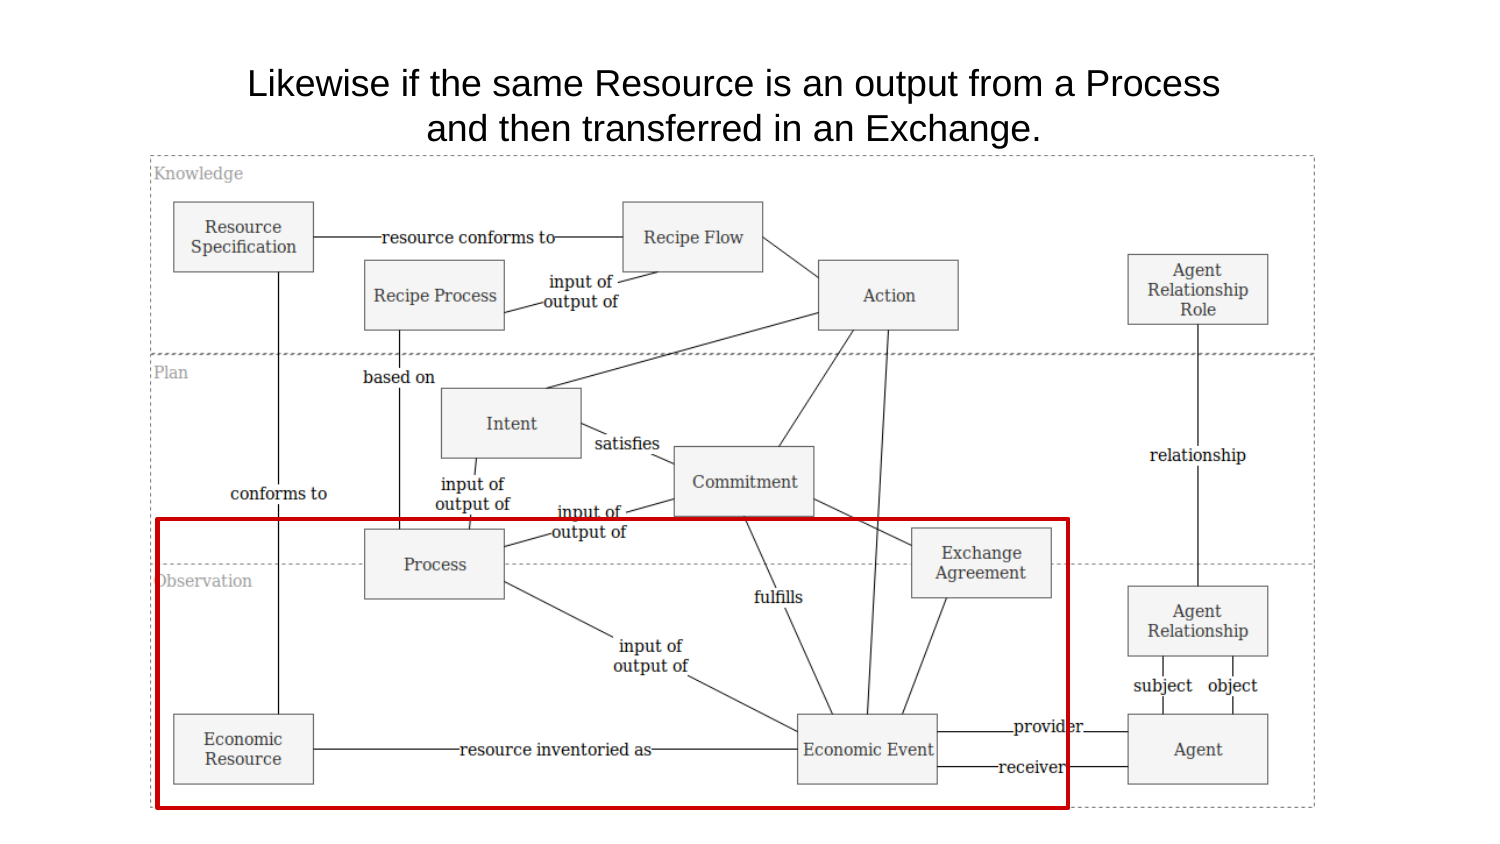

Likewise if the same Resource is an output from a Process
and then transferred in an Exchange.